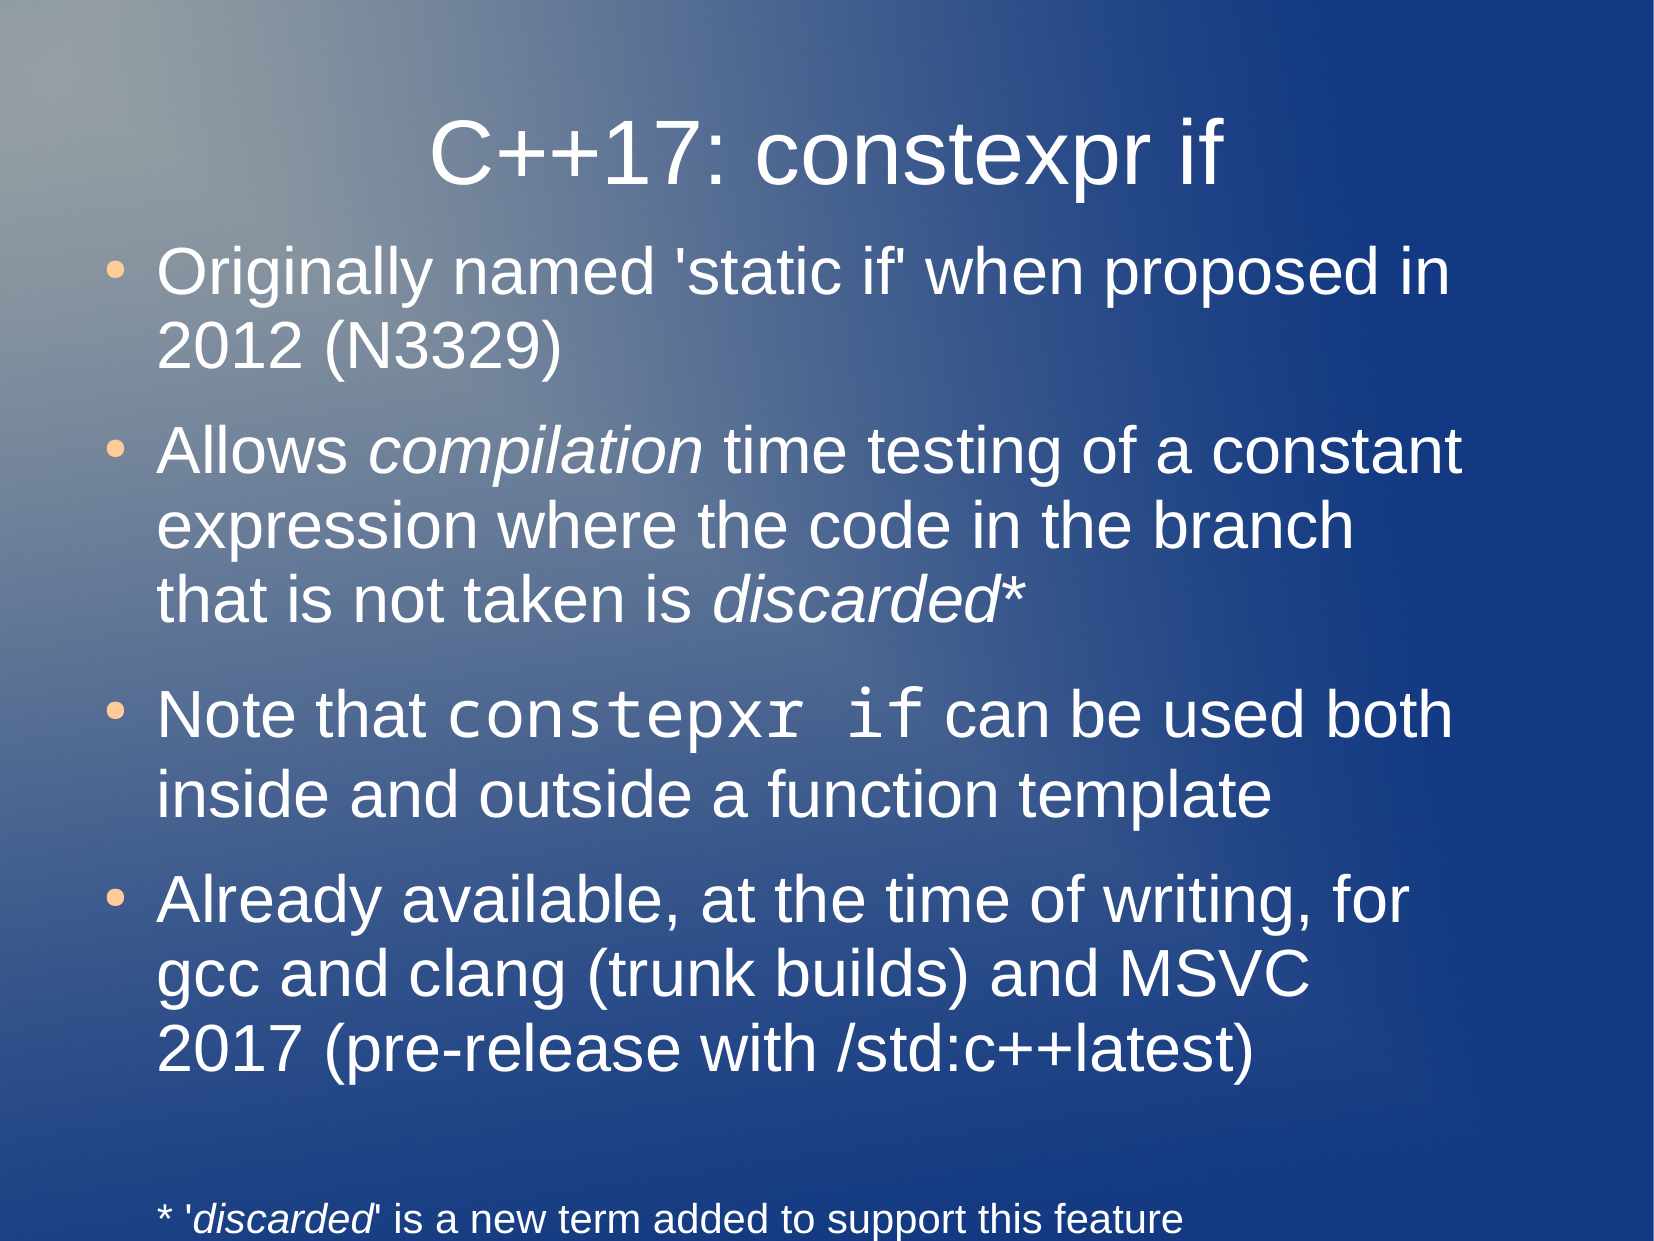

# C++17: constexpr if
Originally named 'static if' when proposed in 2012 (N3329)
Allows compilation time testing of a constant expression where the code in the branch that is not taken is discarded*
Note that constepxr if can be used both inside and outside a function template
Already available, at the time of writing, for gcc and clang (trunk builds) and MSVC 2017 (pre-release with /std:c++latest)
* 'discarded' is a new term added to support this feature